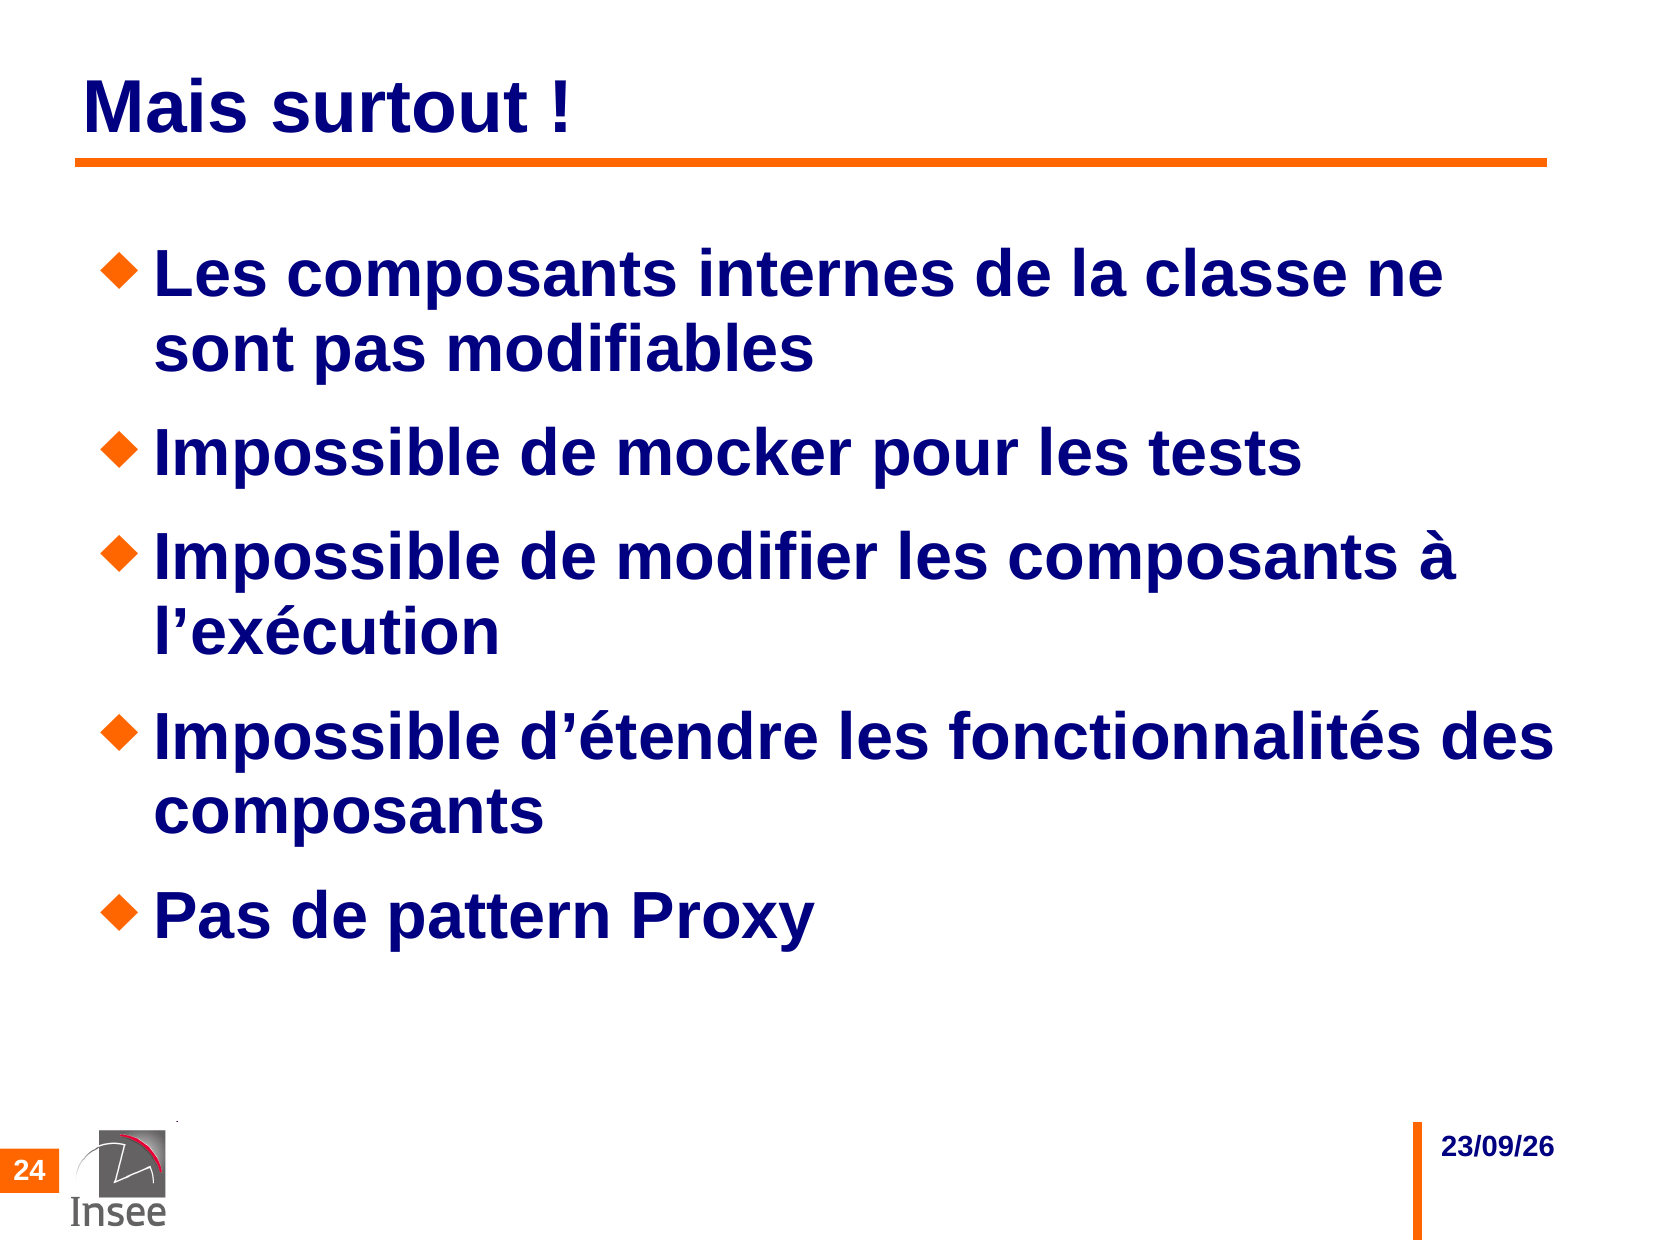

# Mais surtout !
Les composants internes de la classe ne sont pas modifiables
Impossible de mocker pour les tests
Impossible de modifier les composants à l’exécution
Impossible d’étendre les fonctionnalités des composants
Pas de pattern Proxy
24